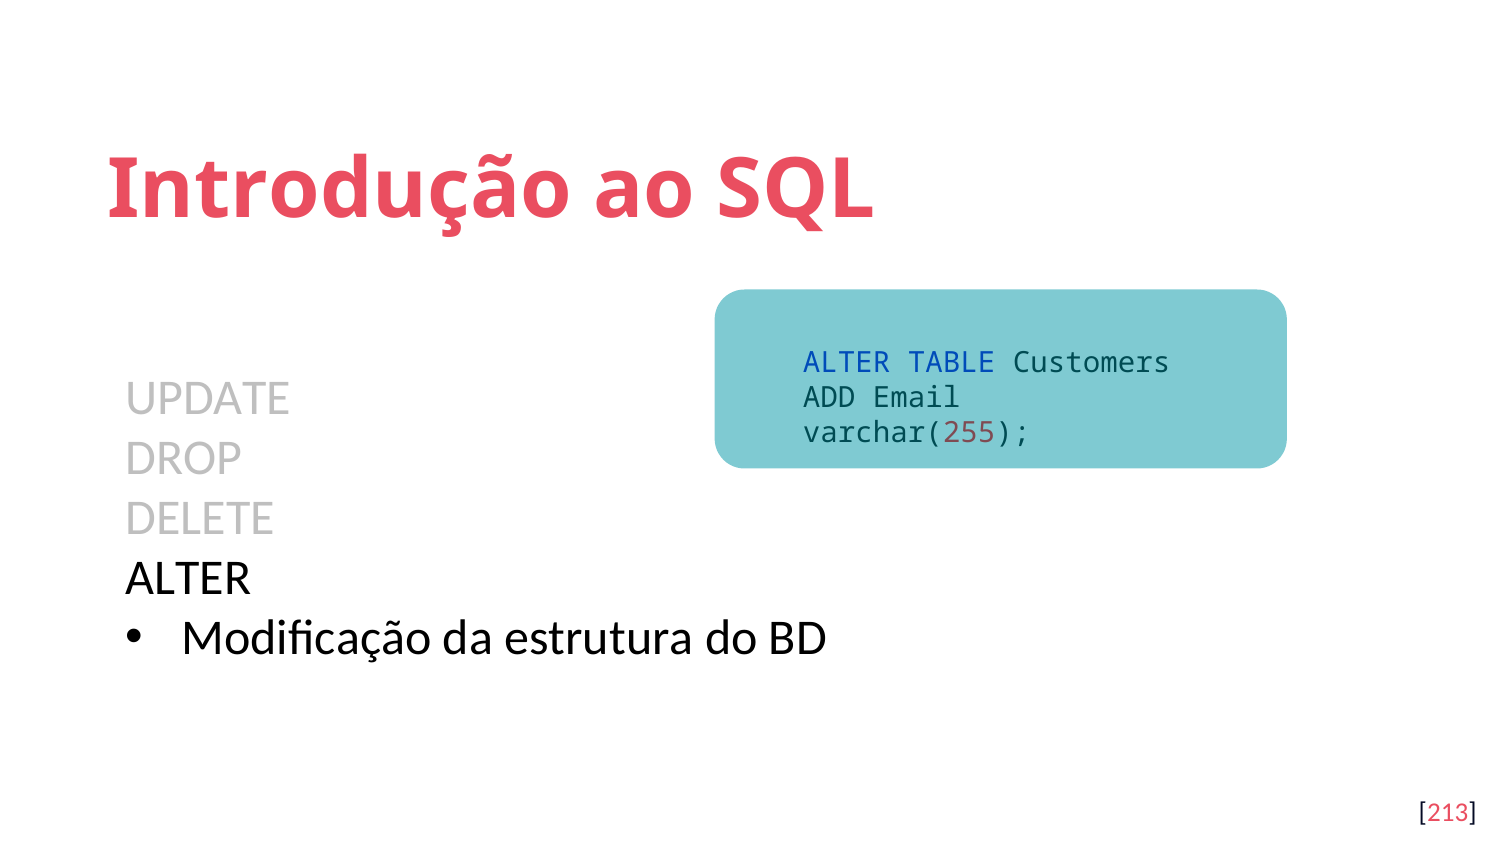

Introdução ao SQL
UPDATE
DROP
DELETE
ALTER
Modificação da estrutura do BD
ALTER TABLE Customers 
ADD Email varchar(255);